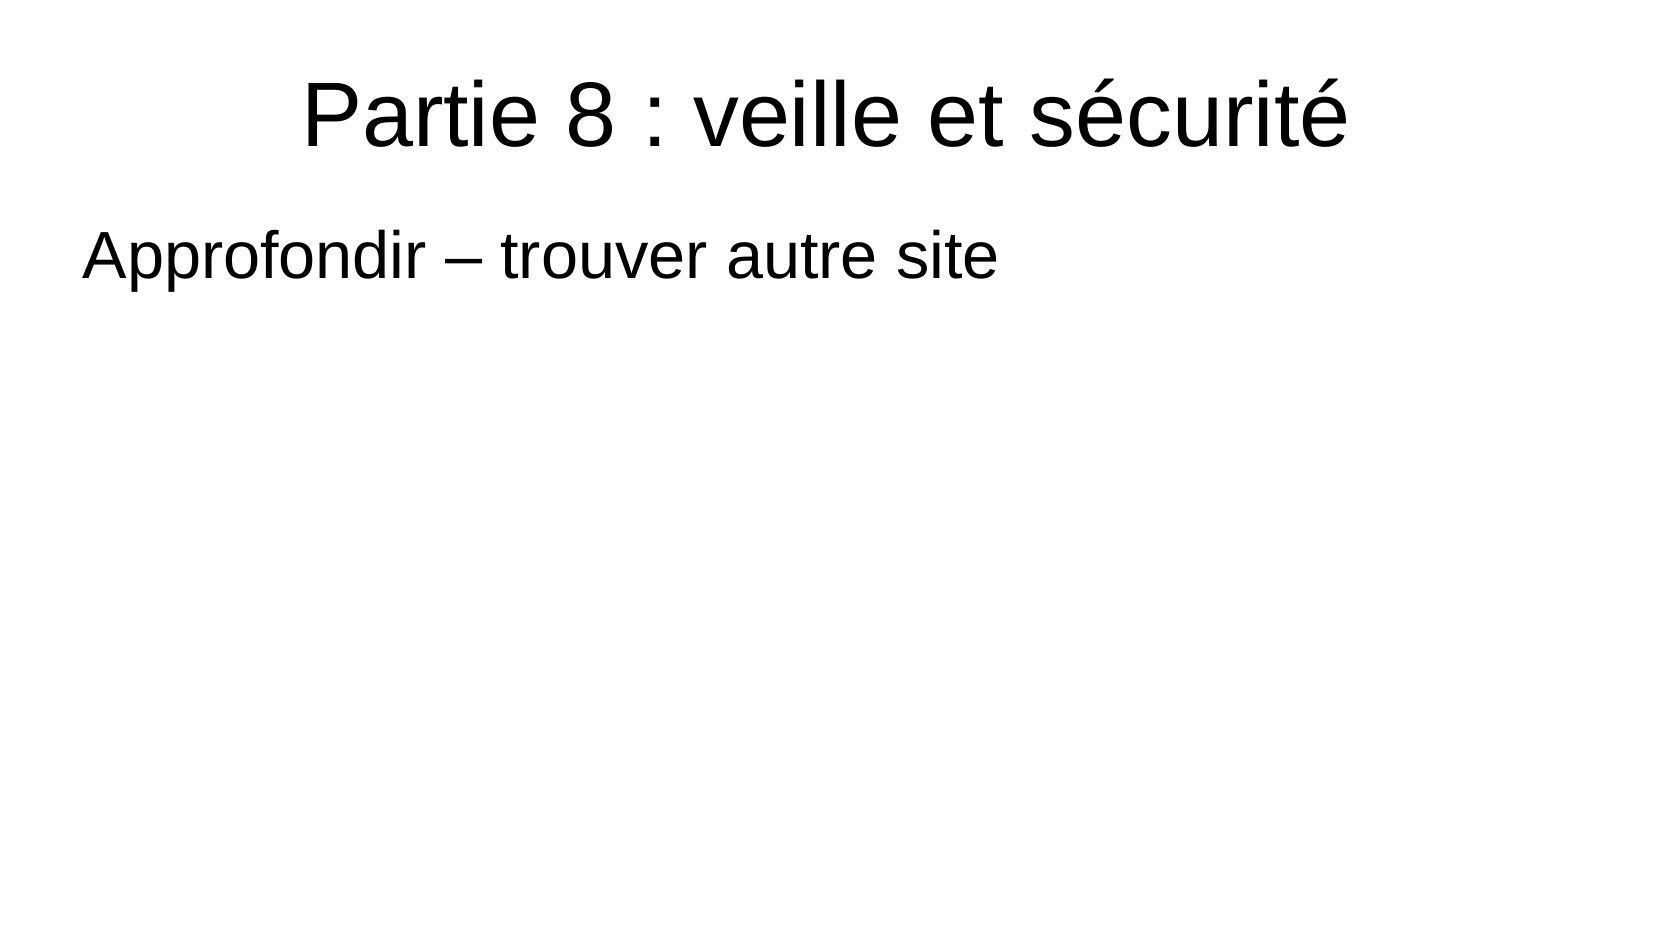

# Partie 8 : veille et sécurité
Approfondir – trouver autre site